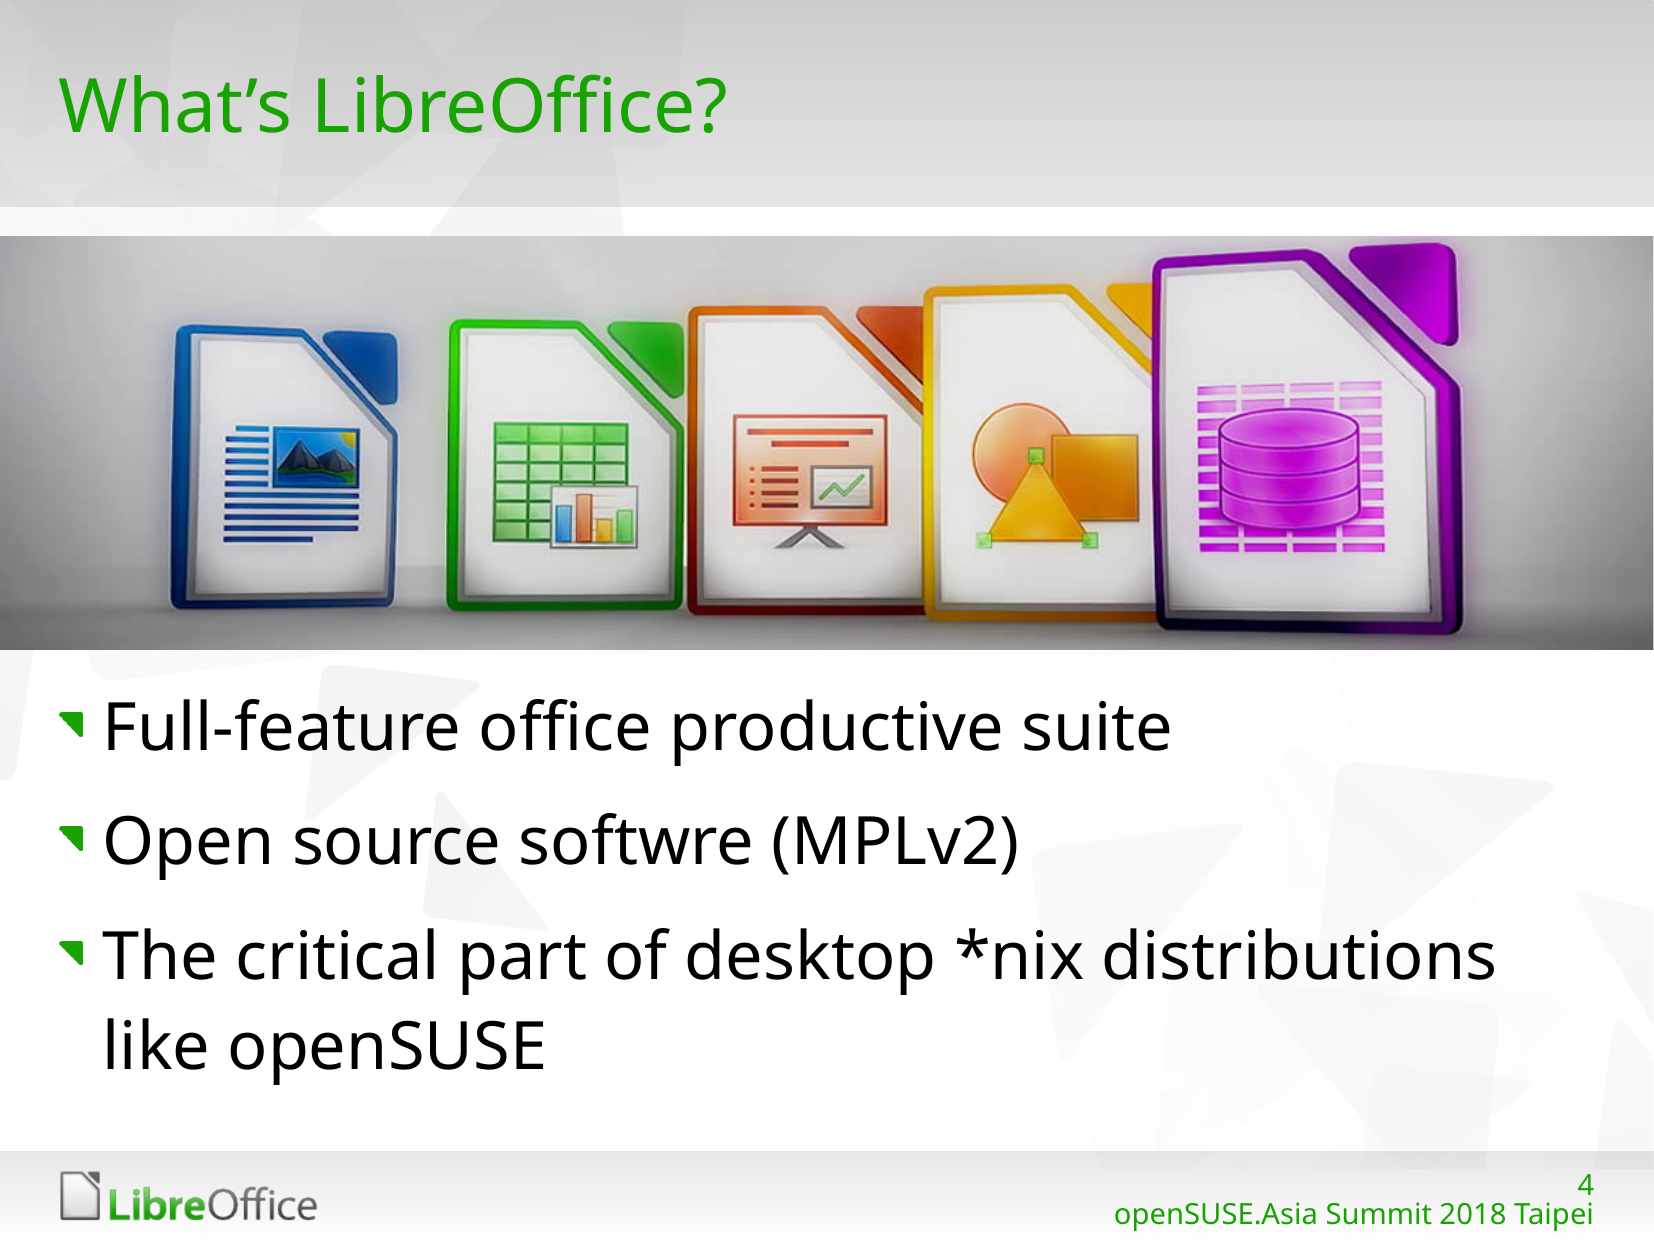

# What’s LibreOffice?
Full-feature office productive suite
Open source softwre (MPLv2)
The critical part of desktop *nix distributions like openSUSE
4
openSUSE.Asia Summit 2018 Taipei